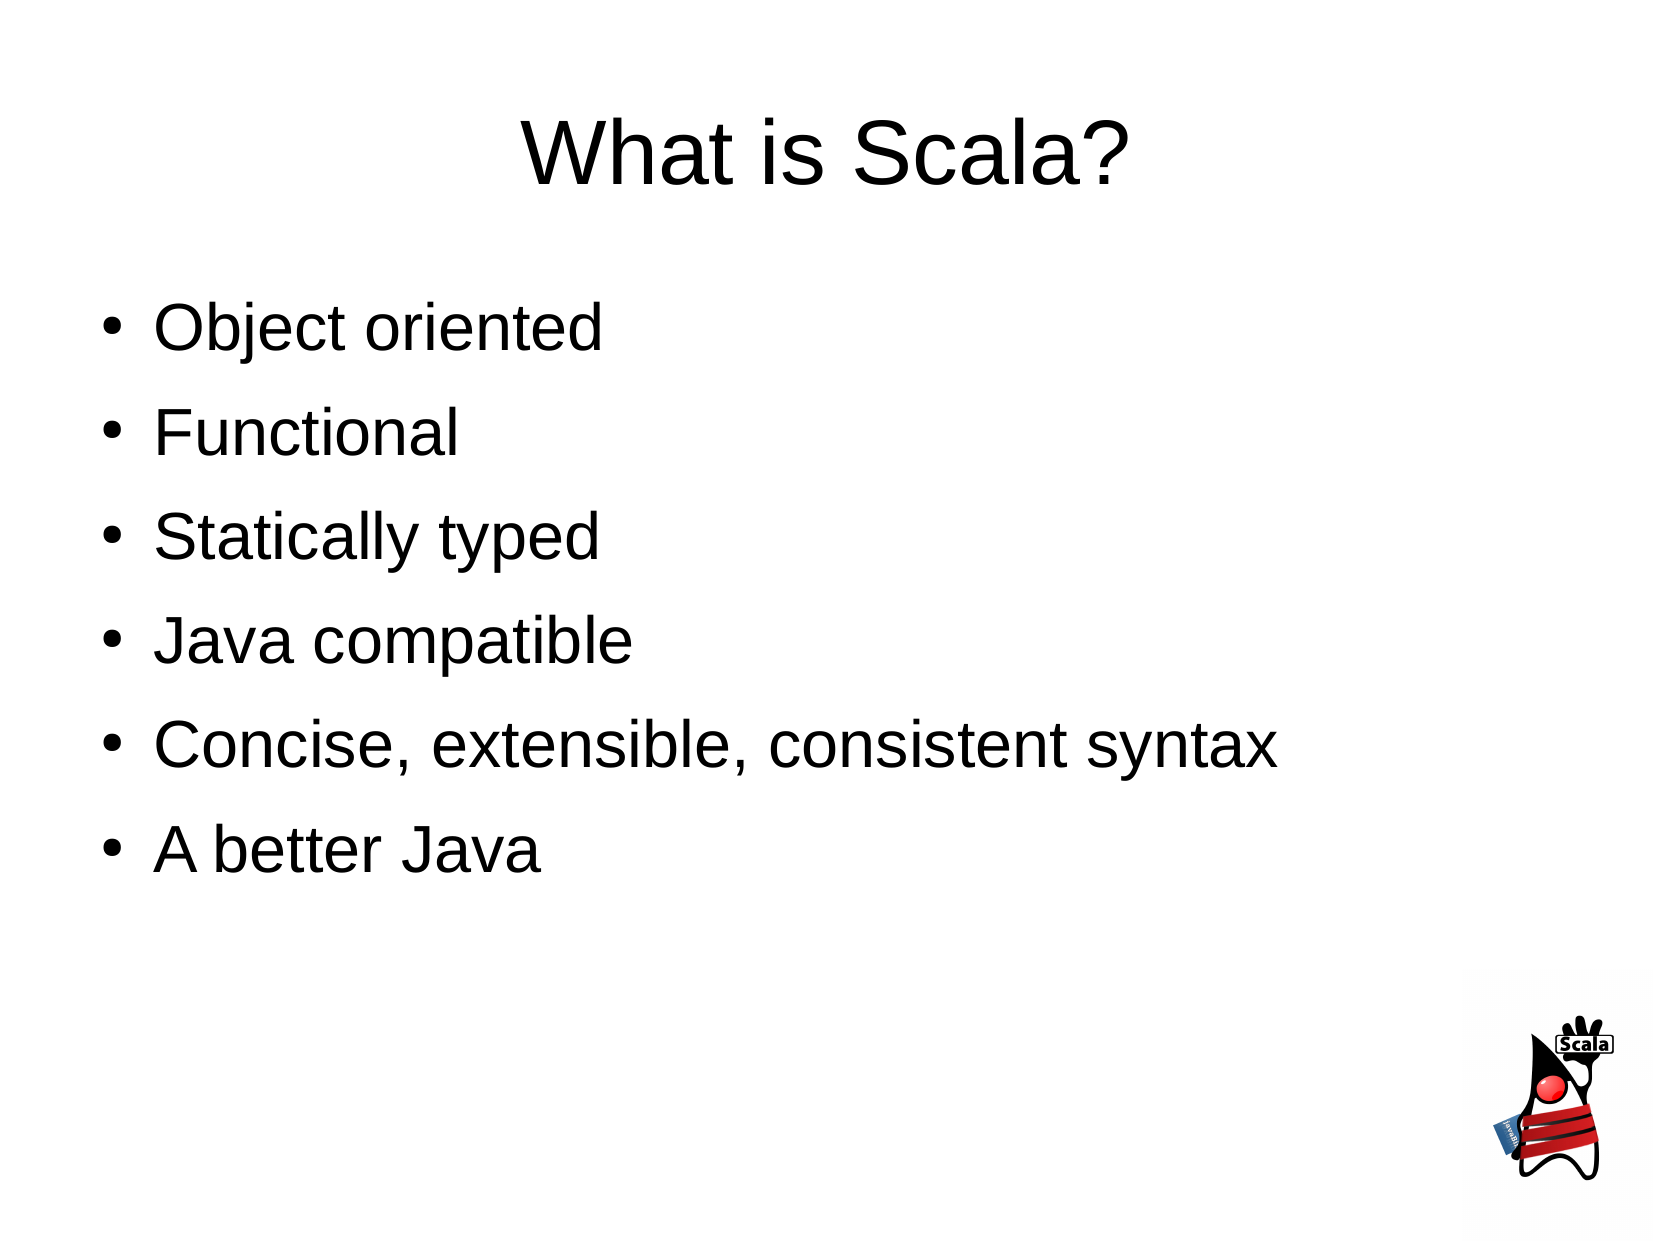

# What is Scala?
Object oriented
Functional
Statically typed
Java compatible
Concise, extensible, consistent syntax
A better Java